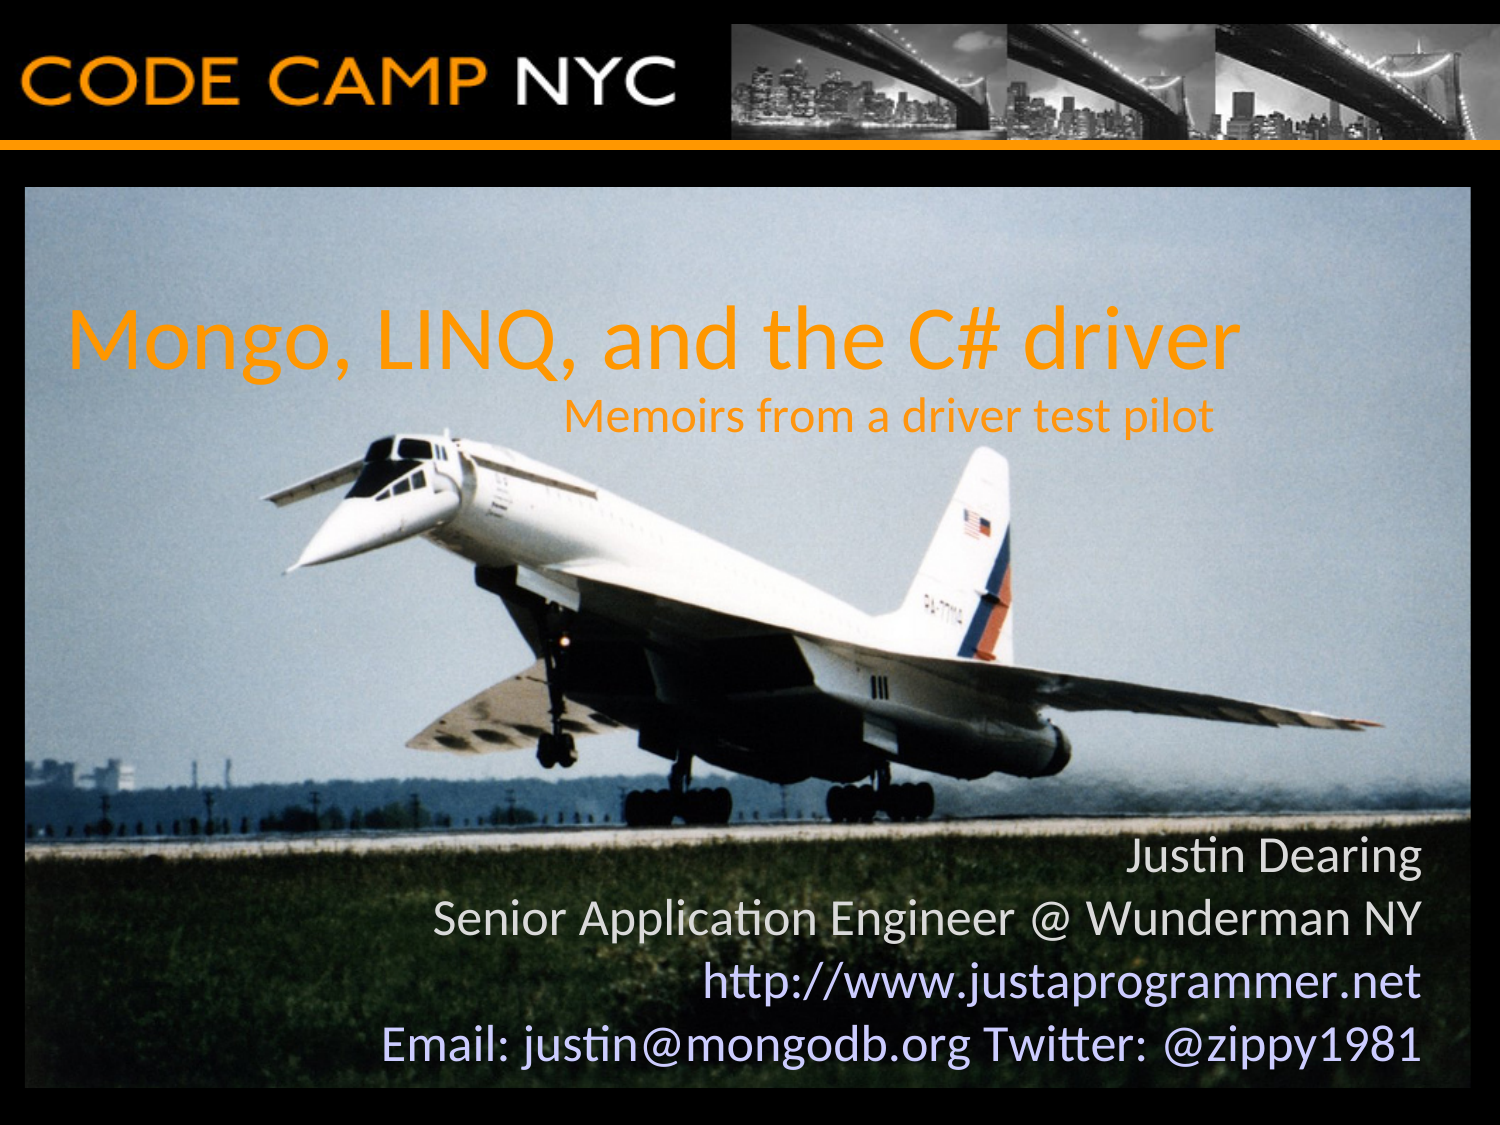

Mongo, LINQ, and the C# driver
Memoirs from a driver test pilot
Justin Dearing
Senior Application Engineer @ Wunderman NY
http://www.justaprogrammer.net
Email: justin@mongodb.org Twitter: @zippy1981